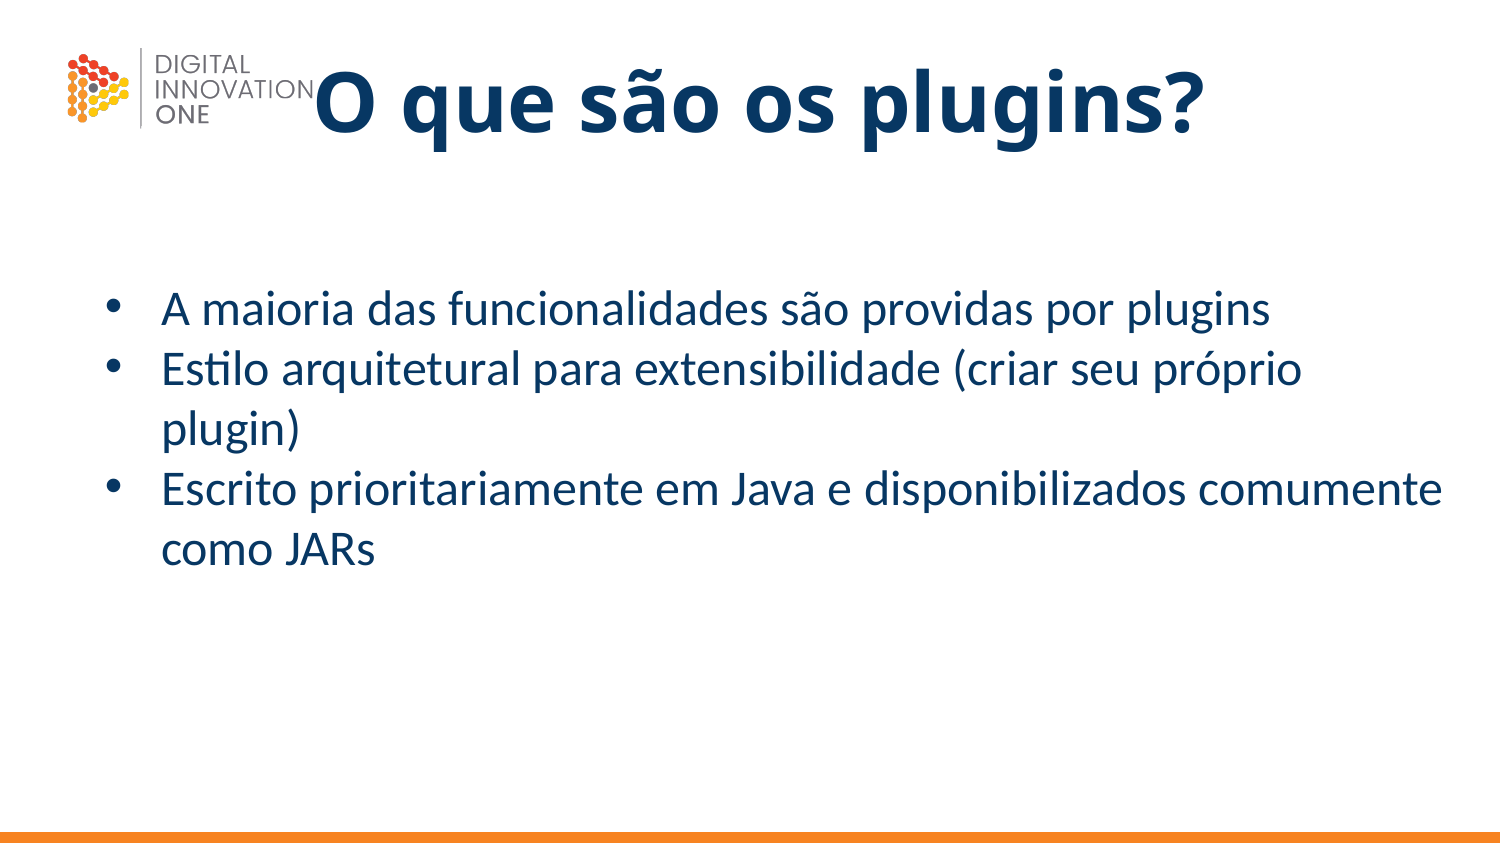

O que são os plugins?
A maioria das funcionalidades são providas por plugins
Estilo arquitetural para extensibilidade (criar seu próprio plugin)
Escrito prioritariamente em Java e disponibilizados comumente como JARs